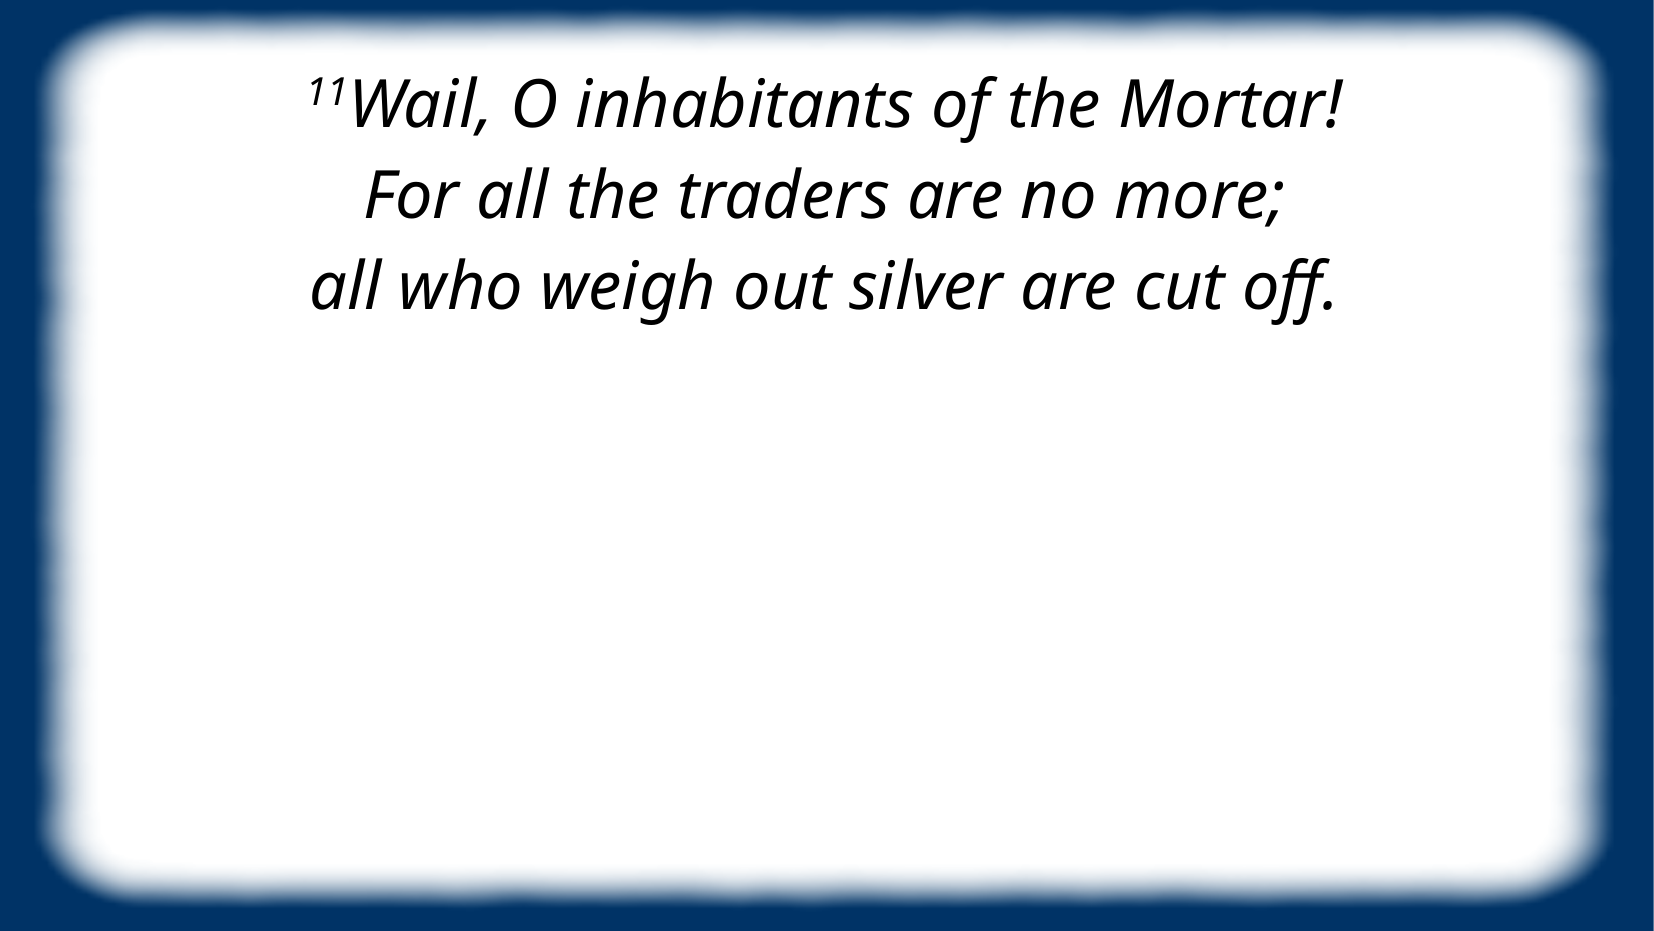

11Wail, O inhabitants of the Mortar!
For all the traders are no more;
all who weigh out silver are cut off.